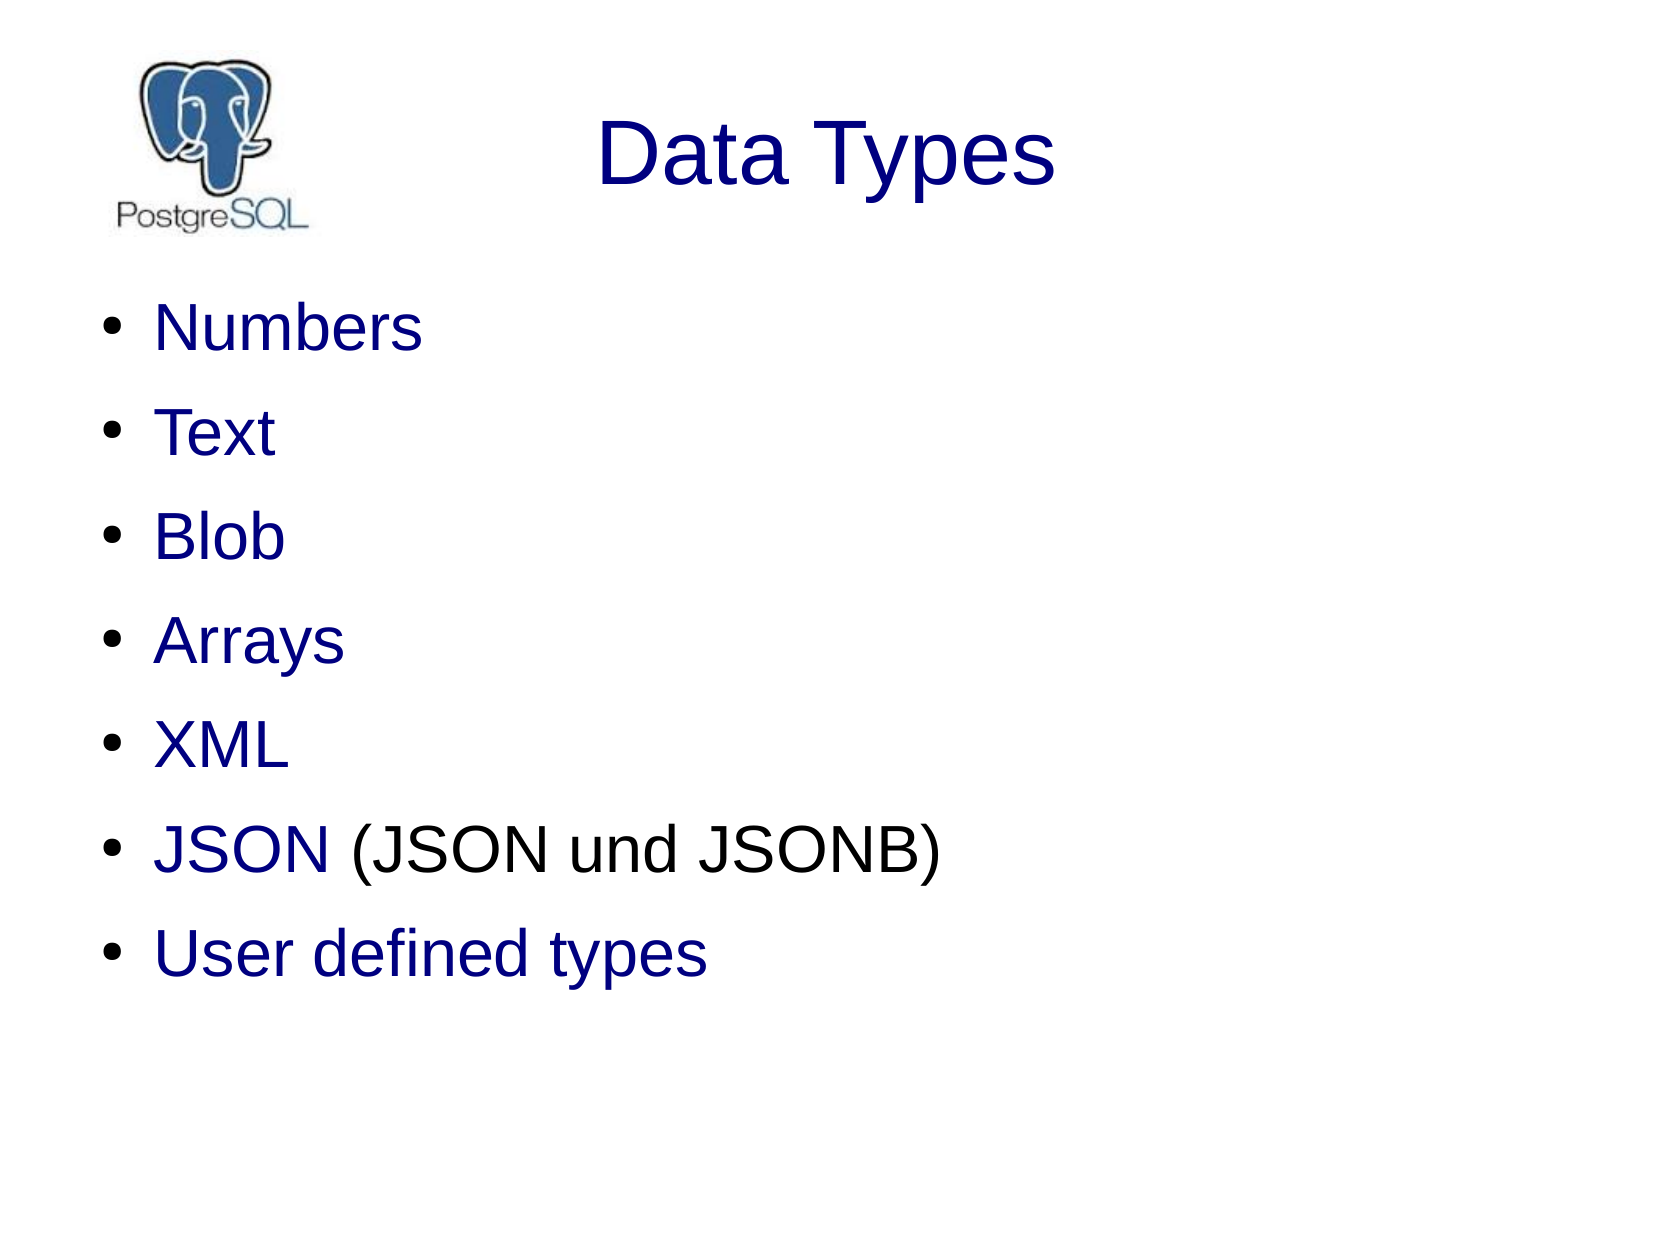

# Data Types
Numbers
Text
Blob
Arrays
XML
JSON (JSON und JSONB)
User defined types